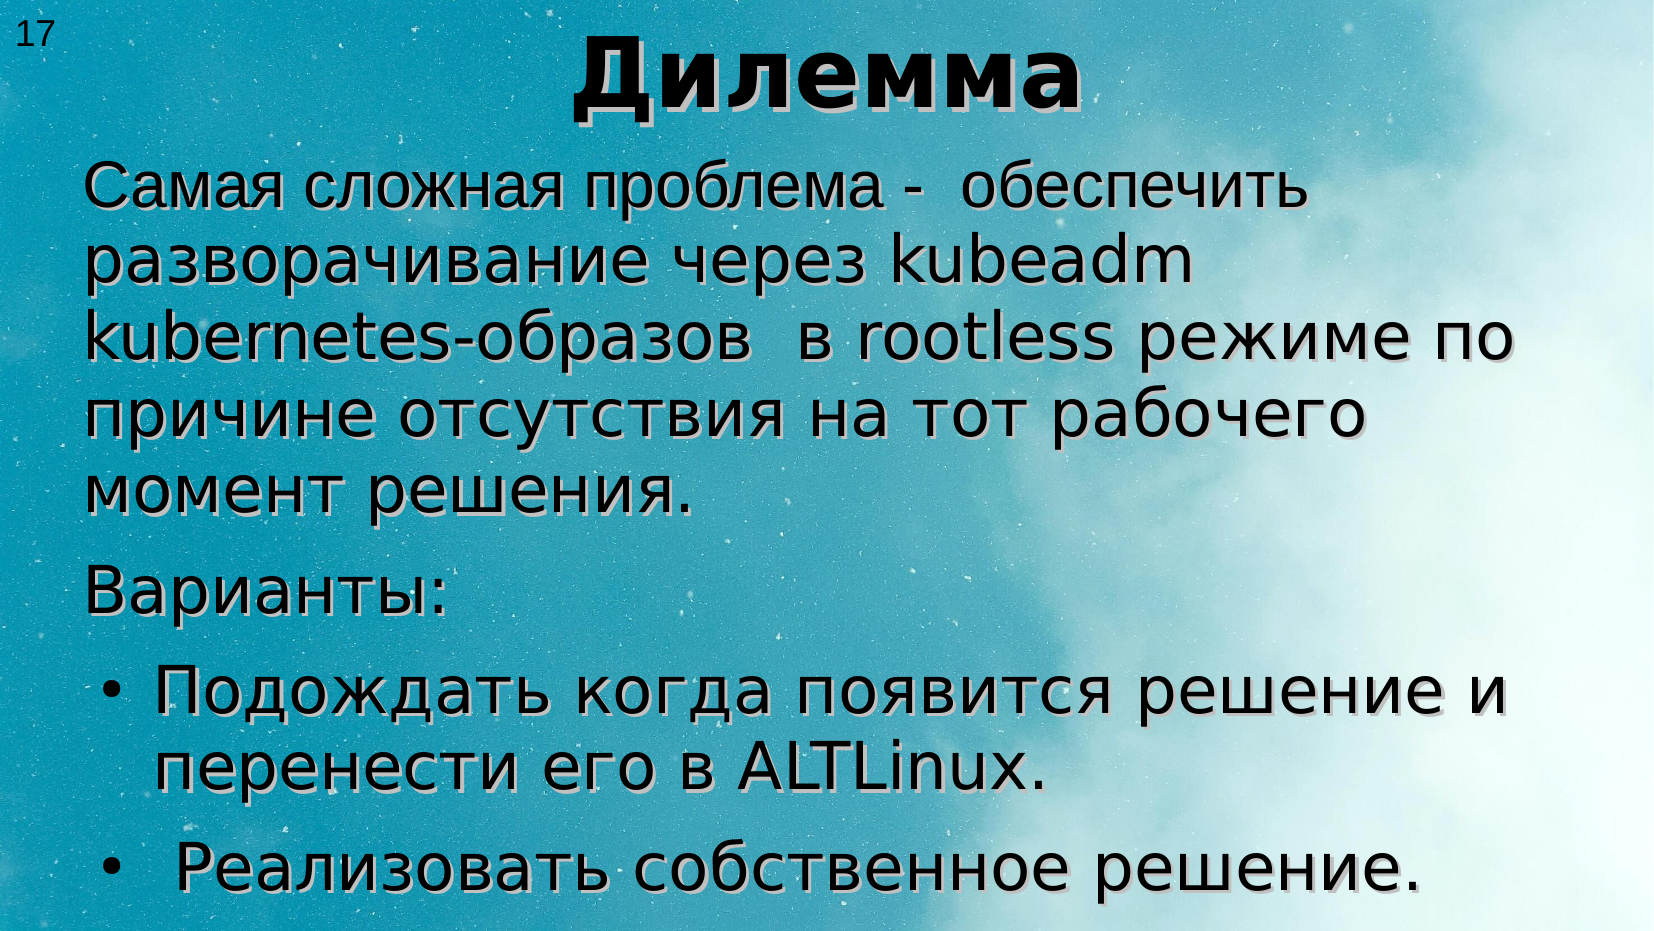

# Дилемма
Самая сложная проблема - обеспечить разворачивание через kubeadm kubernetes-образов в rootless режиме по причине отсутствия на тот рабочего момент решения.
Варианты:
Подождать когда появится решение и перенести его в ALTLinux.
 Реализовать собственное решение.